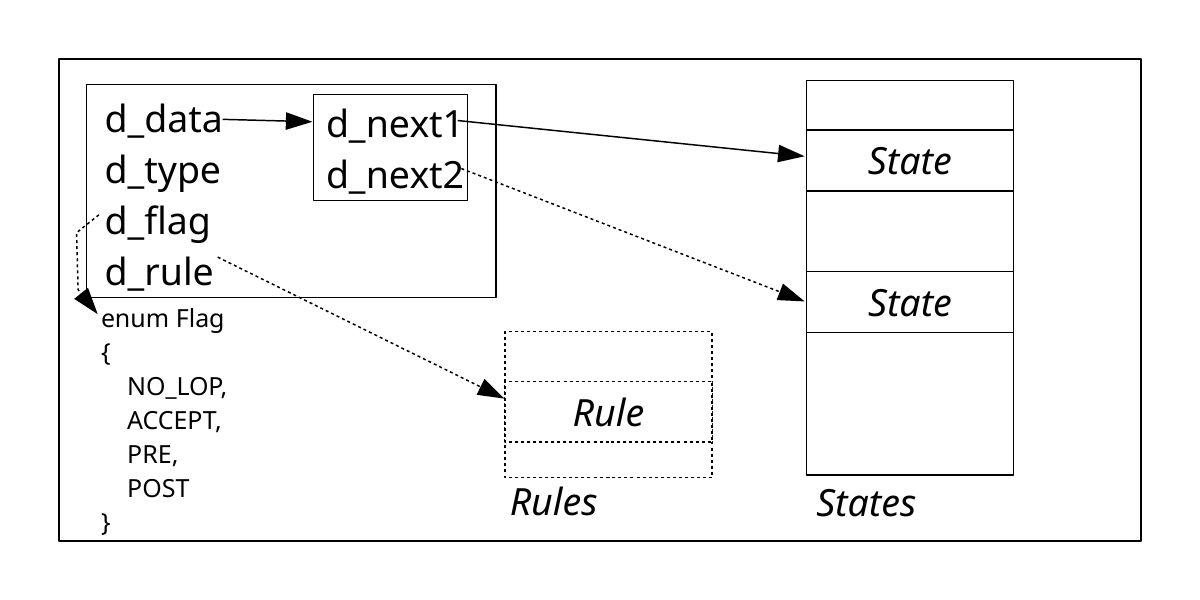

d_data
d_type
d_flag
d_rule
d_next1
d_next2
State
State
enum Flag
{
 NO_LOP,
 ACCEPT,
 PRE,
 POST
}
Rule
Rules
States